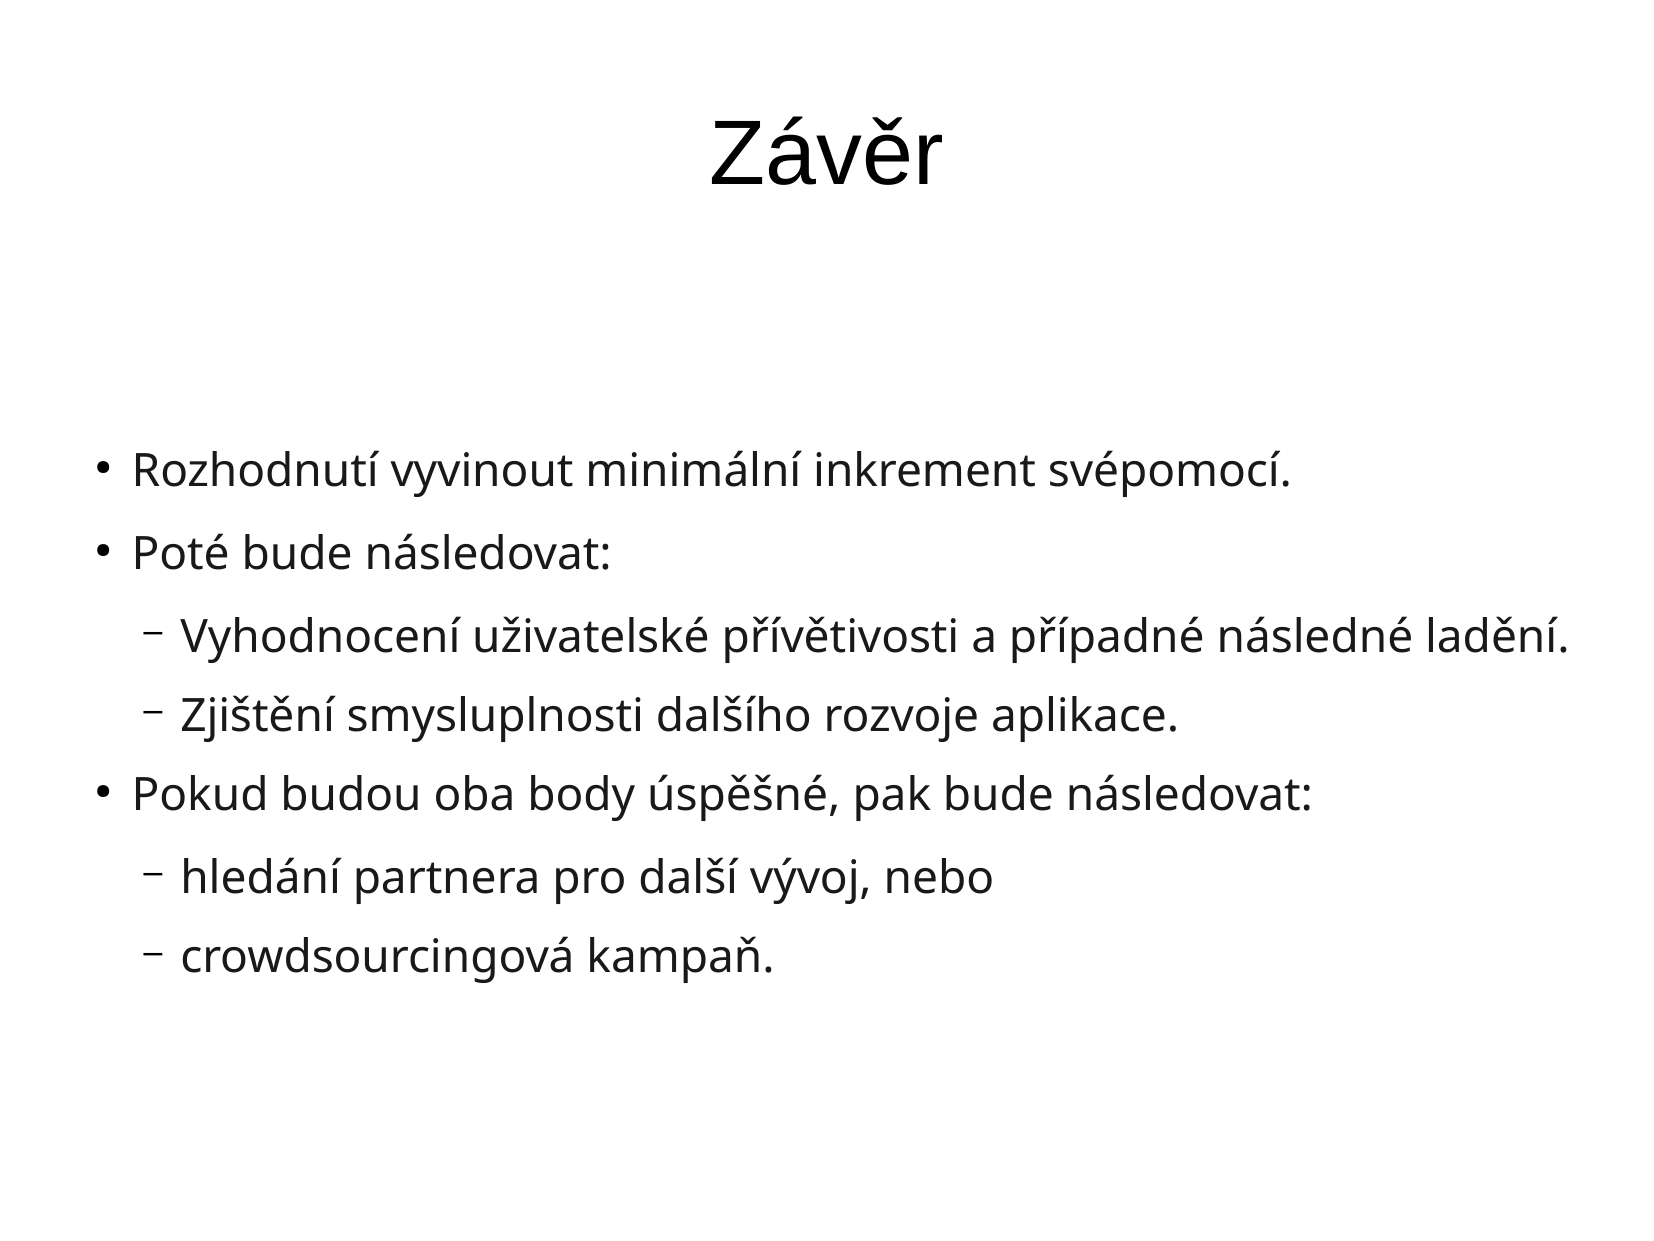

# Závěr
Rozhodnutí vyvinout minimální inkrement svépomocí.
Poté bude následovat:
Vyhodnocení uživatelské přívětivosti a případné následné ladění.
Zjištění smysluplnosti dalšího rozvoje aplikace.
Pokud budou oba body úspěšné, pak bude následovat:
hledání partnera pro další vývoj, nebo
crowdsourcingová kampaň.